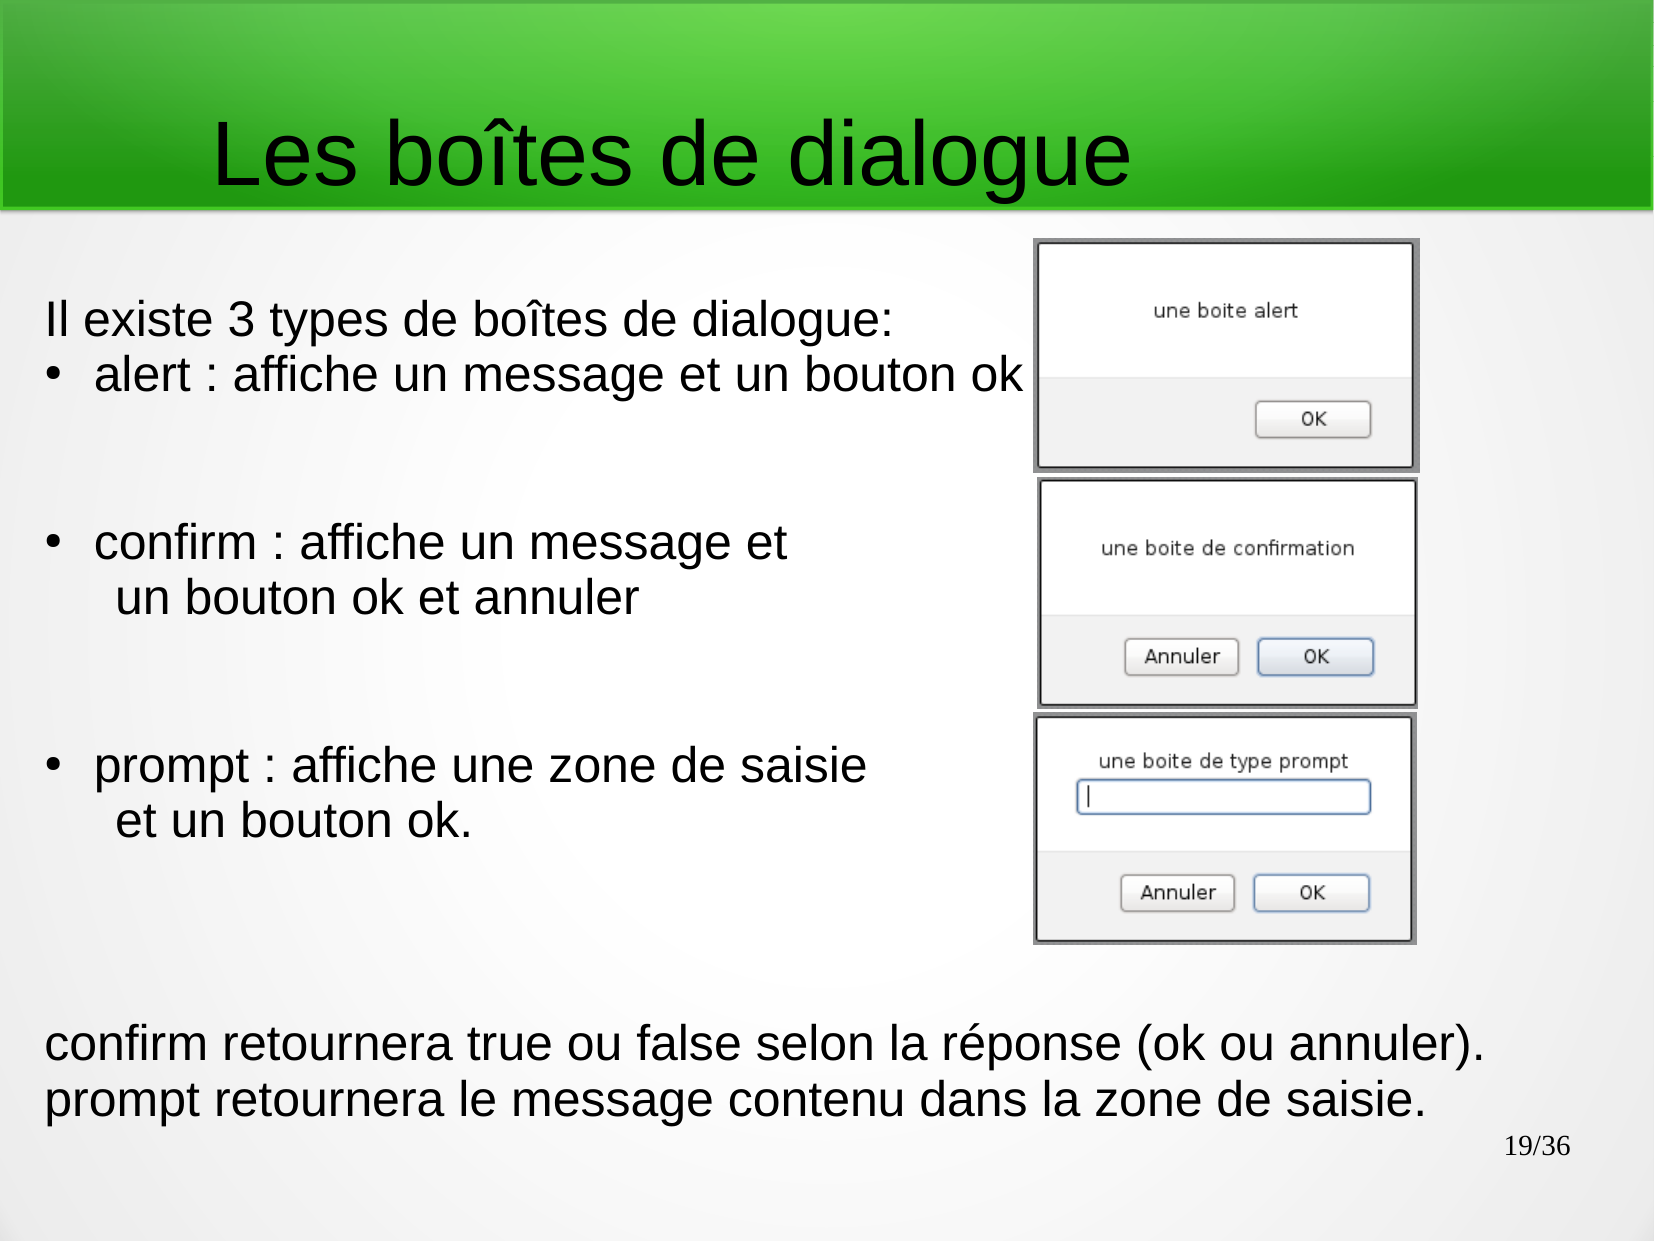

# Les boîtes de dialogue
Il existe 3 types de boîtes de dialogue:
 alert : affiche un message et un bouton ok
 confirm : affiche un message et
un bouton ok et annuler
 prompt : affiche une zone de saisie
et un bouton ok.
confirm retournera true ou false selon la réponse (ok ou annuler).
prompt retournera le message contenu dans la zone de saisie.
19